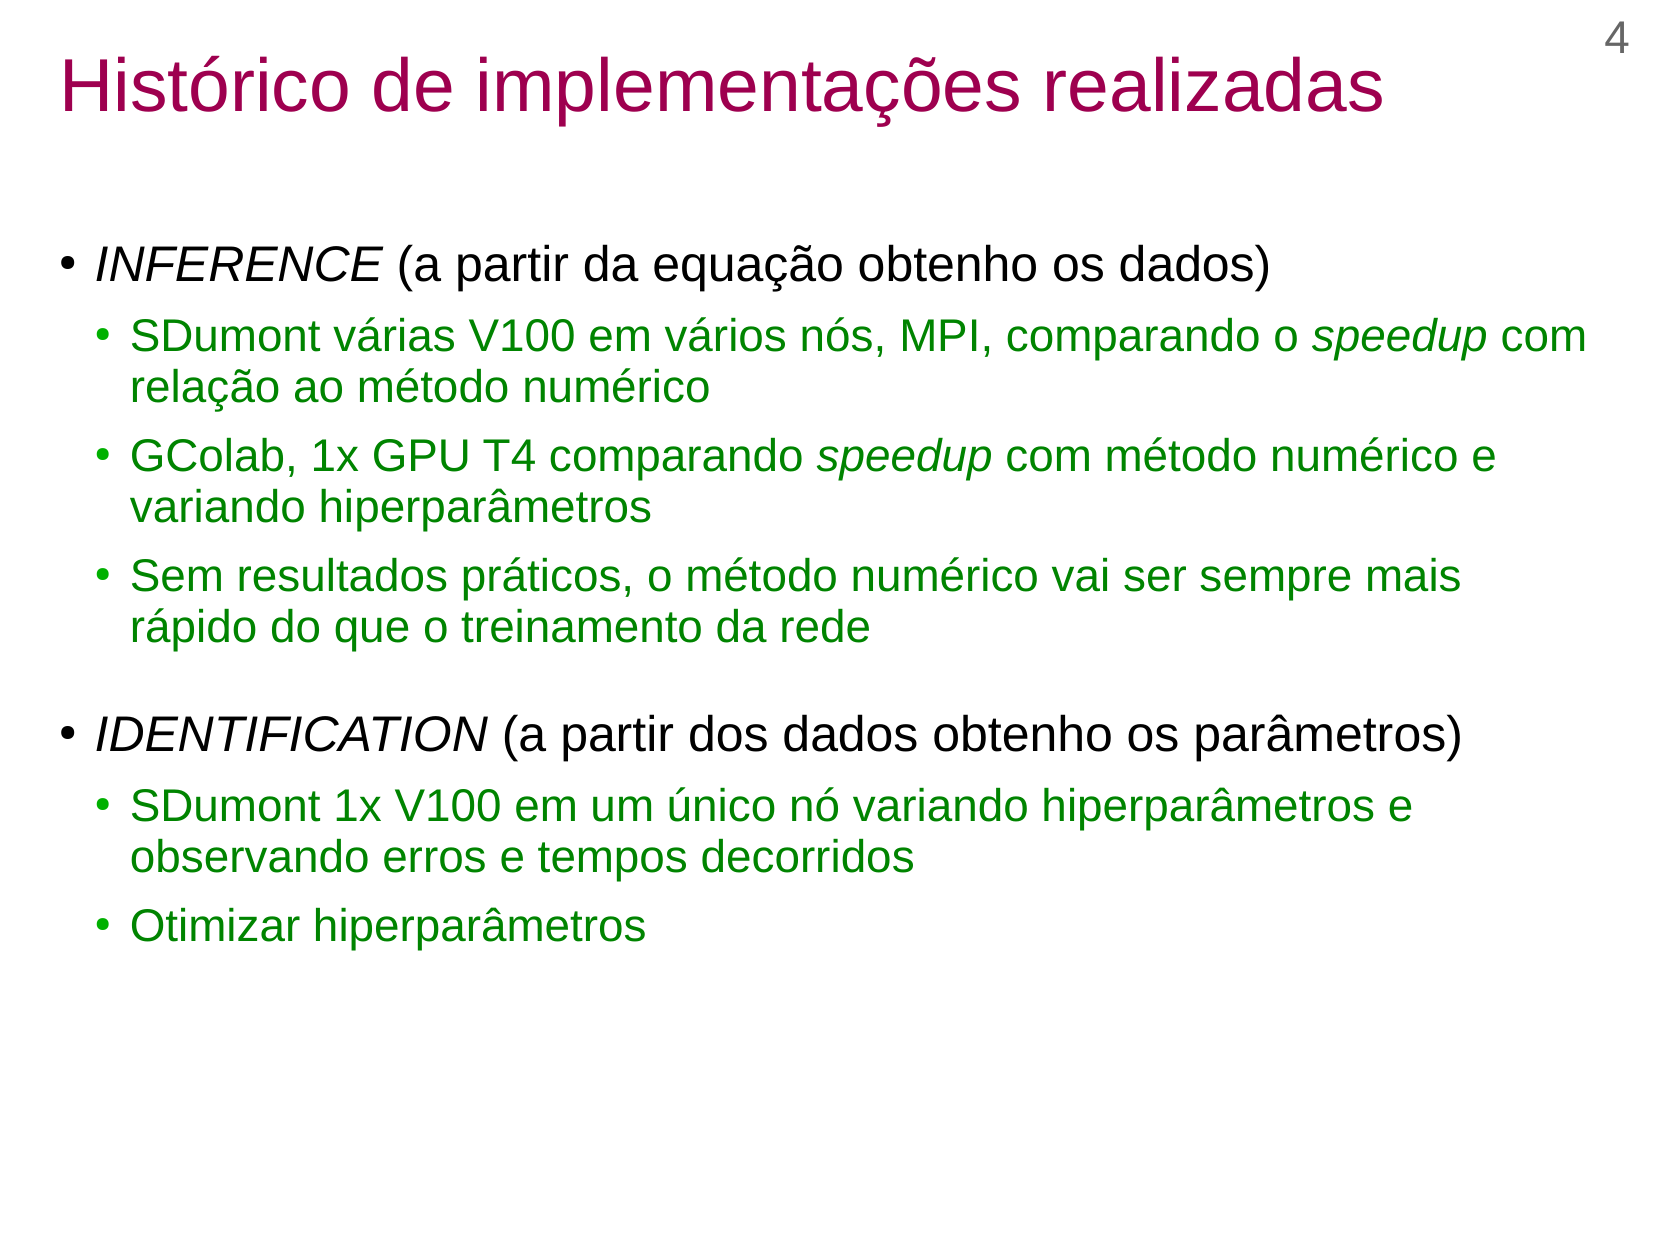

4
# Histórico de implementações realizadas
INFERENCE (a partir da equação obtenho os dados)
SDumont várias V100 em vários nós, MPI, comparando o speedup com relação ao método numérico
GColab, 1x GPU T4 comparando speedup com método numérico e variando hiperparâmetros
Sem resultados práticos, o método numérico vai ser sempre mais rápido do que o treinamento da rede
IDENTIFICATION (a partir dos dados obtenho os parâmetros)
SDumont 1x V100 em um único nó variando hiperparâmetros e observando erros e tempos decorridos
Otimizar hiperparâmetros